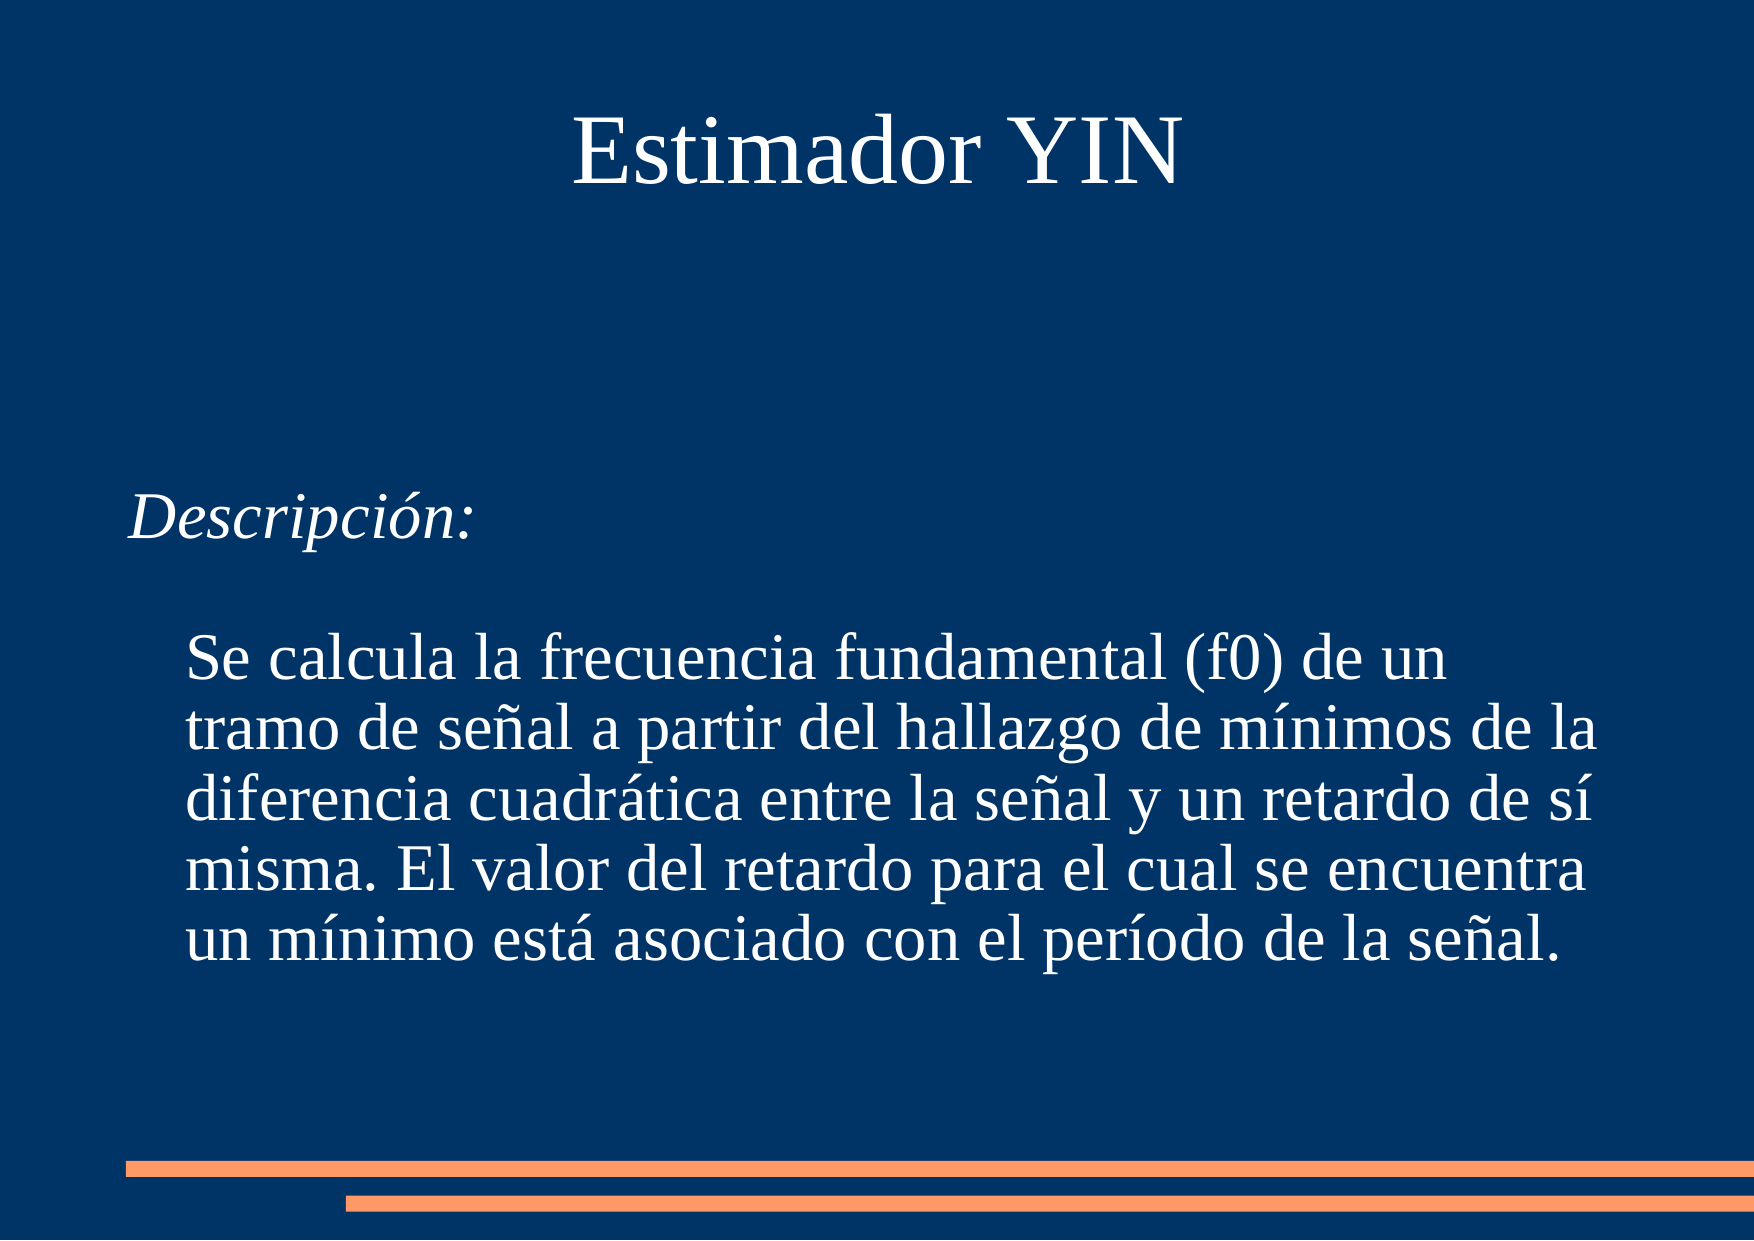

# Estimador YIN
Descripción:
	Se calcula la frecuencia fundamental (f0) de un 			tramo de señal a partir del hallazgo de mínimos de la diferencia cuadrática entre la señal y un retardo de sí misma. El valor del retardo para el cual se encuentra un mínimo está asociado con el período de la señal.